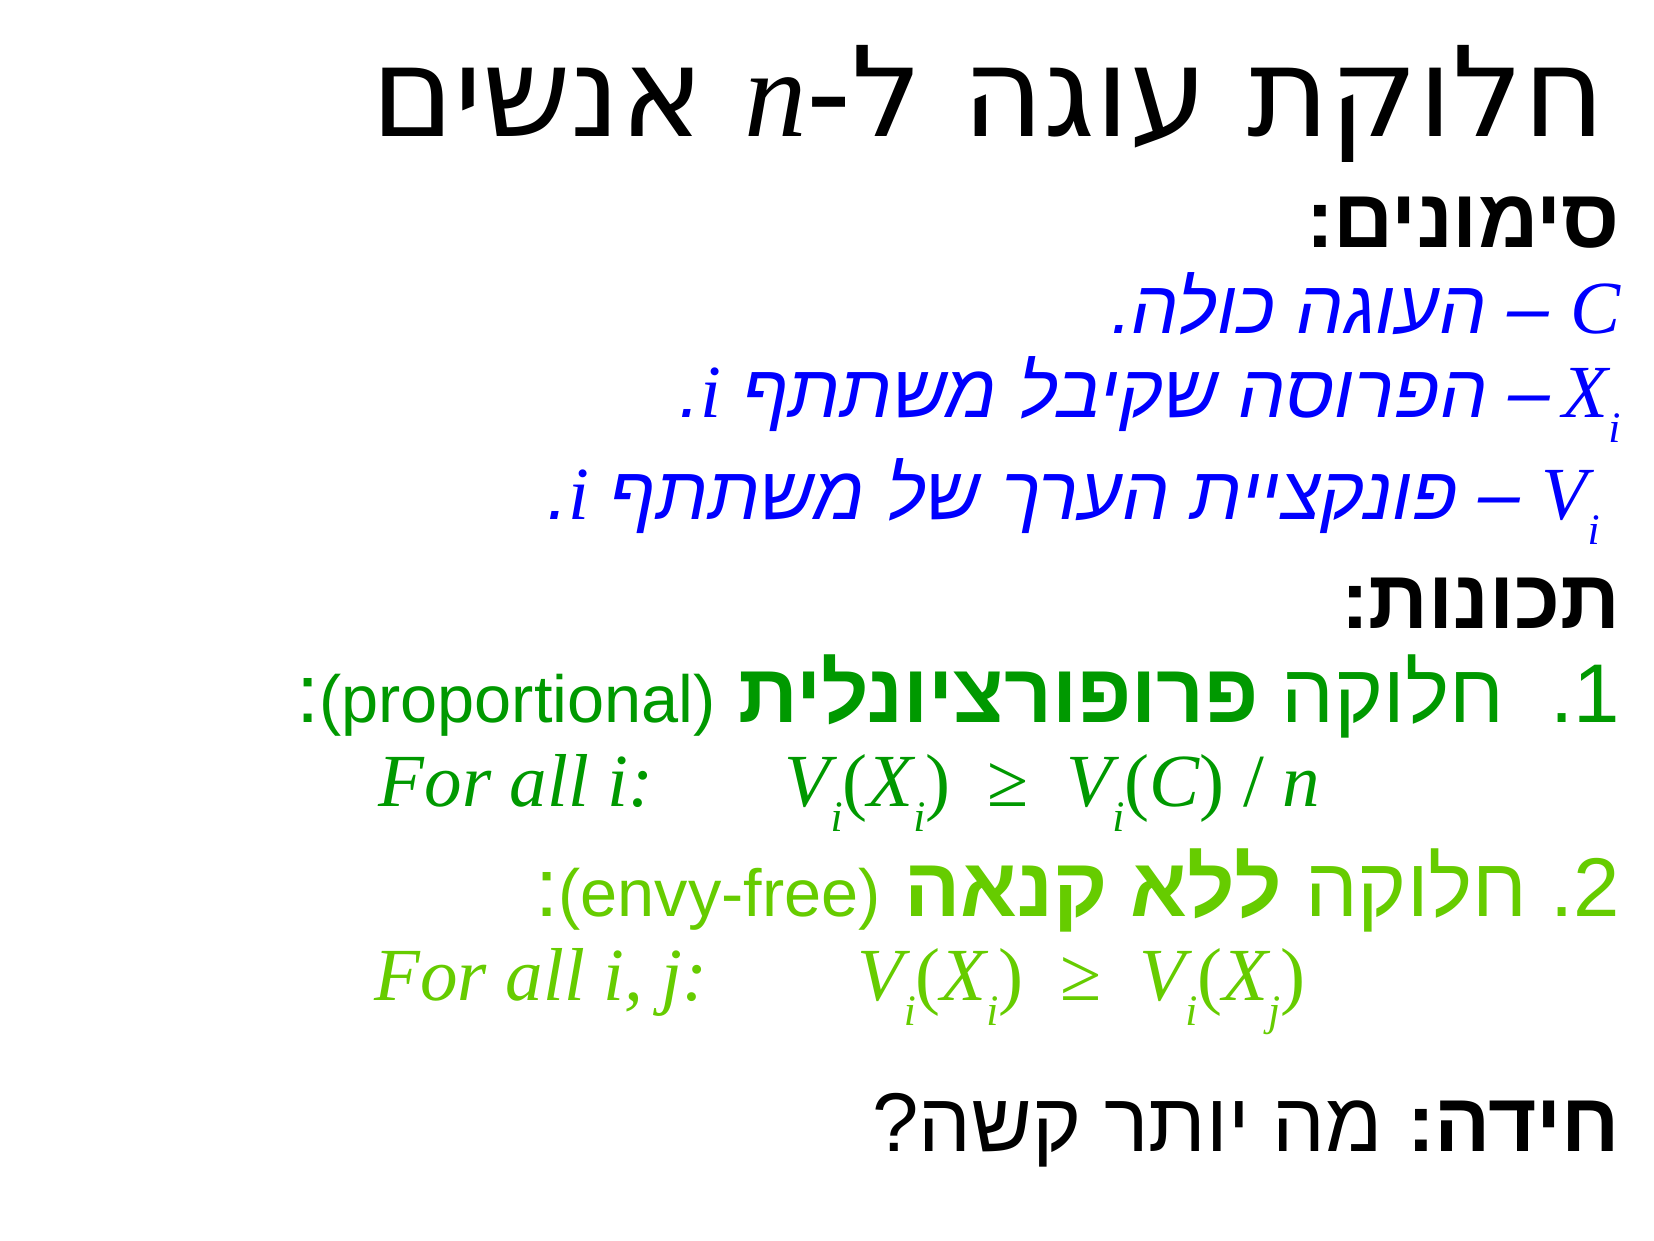

# חלוקת עוגה ל-n אנשים
סימונים:
C – העוגה כולה.
Xi – הפרוסה שקיבל משתתף i.
 Vi – פונקציית הערך של משתתף i.
תכונות:
1. חלוקה פרופורציונלית (proportional):
 For all i: Vi(Xi) ≥ Vi(C) / n
2. חלוקה ללא קנאה (envy-free):
For all i, j: Vi(Xi) ≥ Vi(Xj)
חידה: מה יותר קשה?